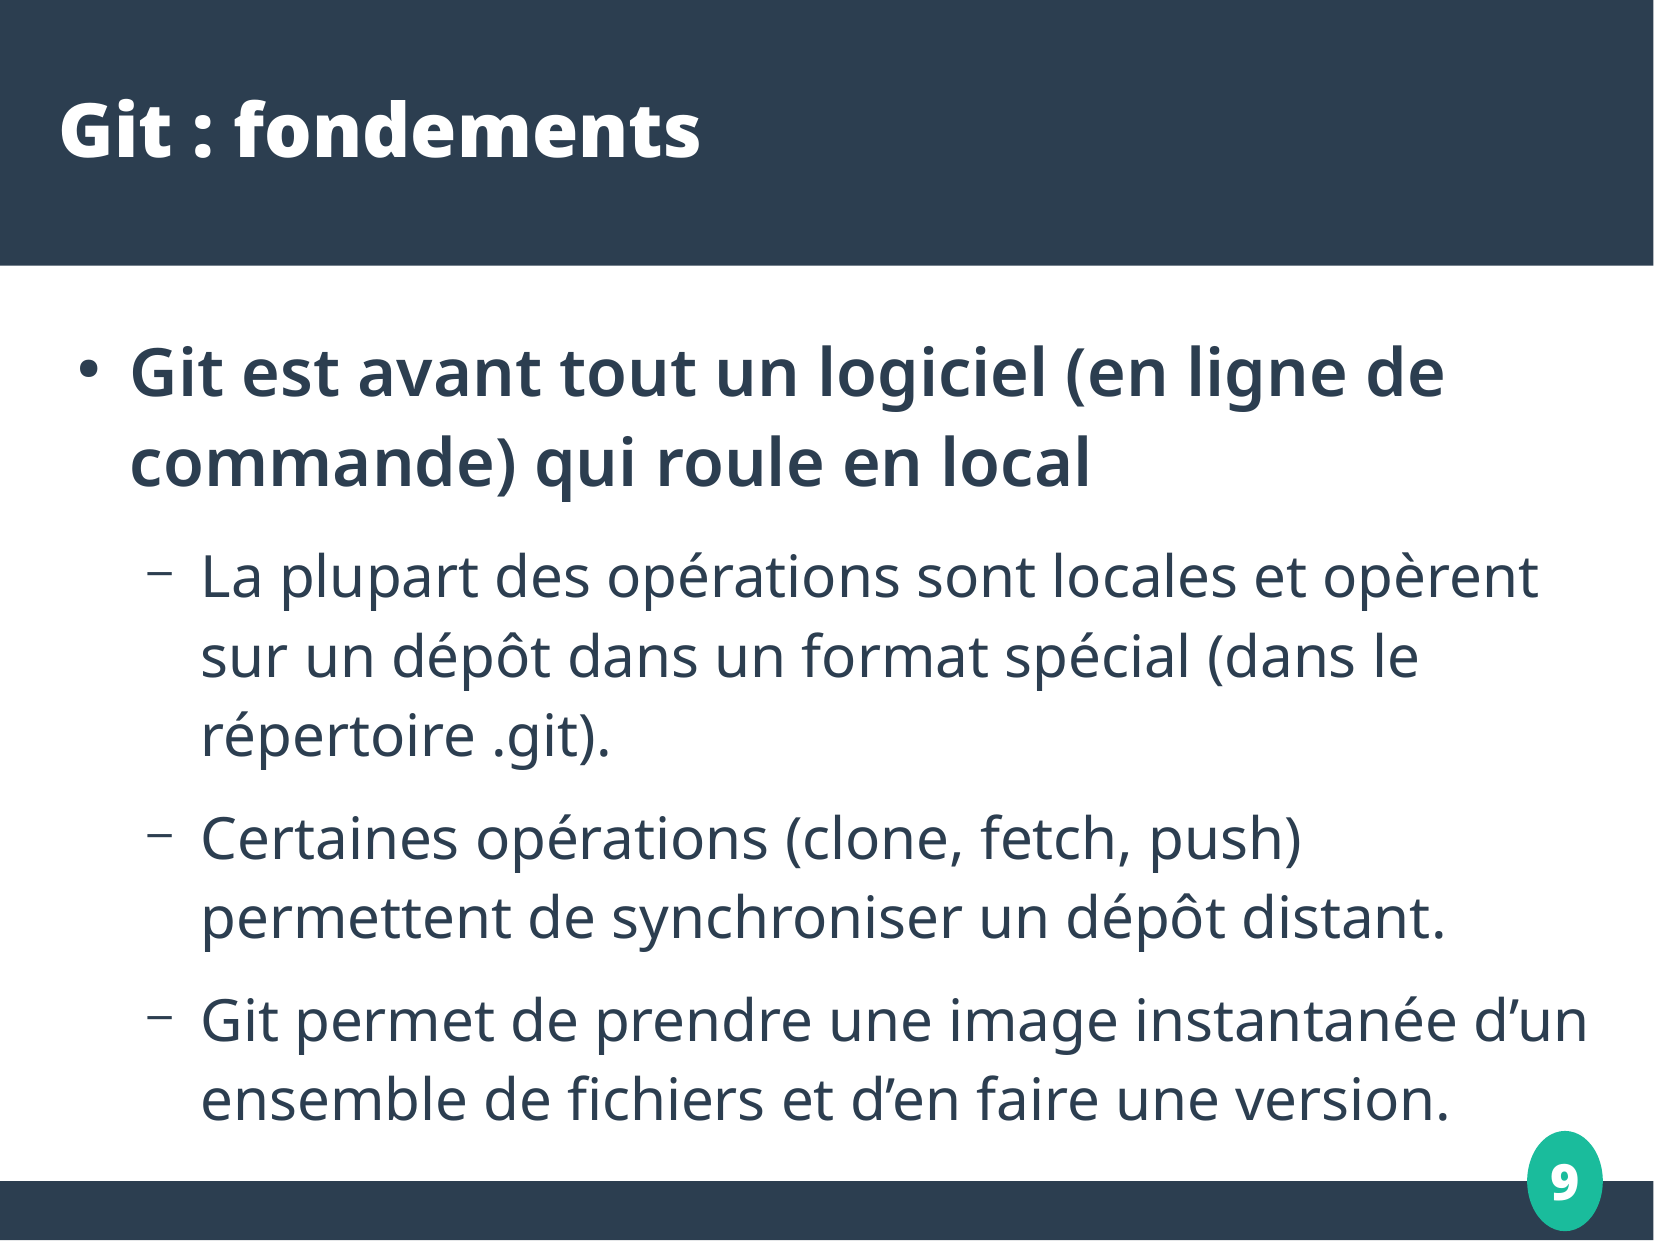

# Git : fondements
Git est avant tout un logiciel (en ligne de commande) qui roule en local
La plupart des opérations sont locales et opèrent sur un dépôt dans un format spécial (dans le répertoire .git).
Certaines opérations (clone, fetch, push) permettent de synchroniser un dépôt distant.
Git permet de prendre une image instantanée d’un ensemble de fichiers et d’en faire une version.